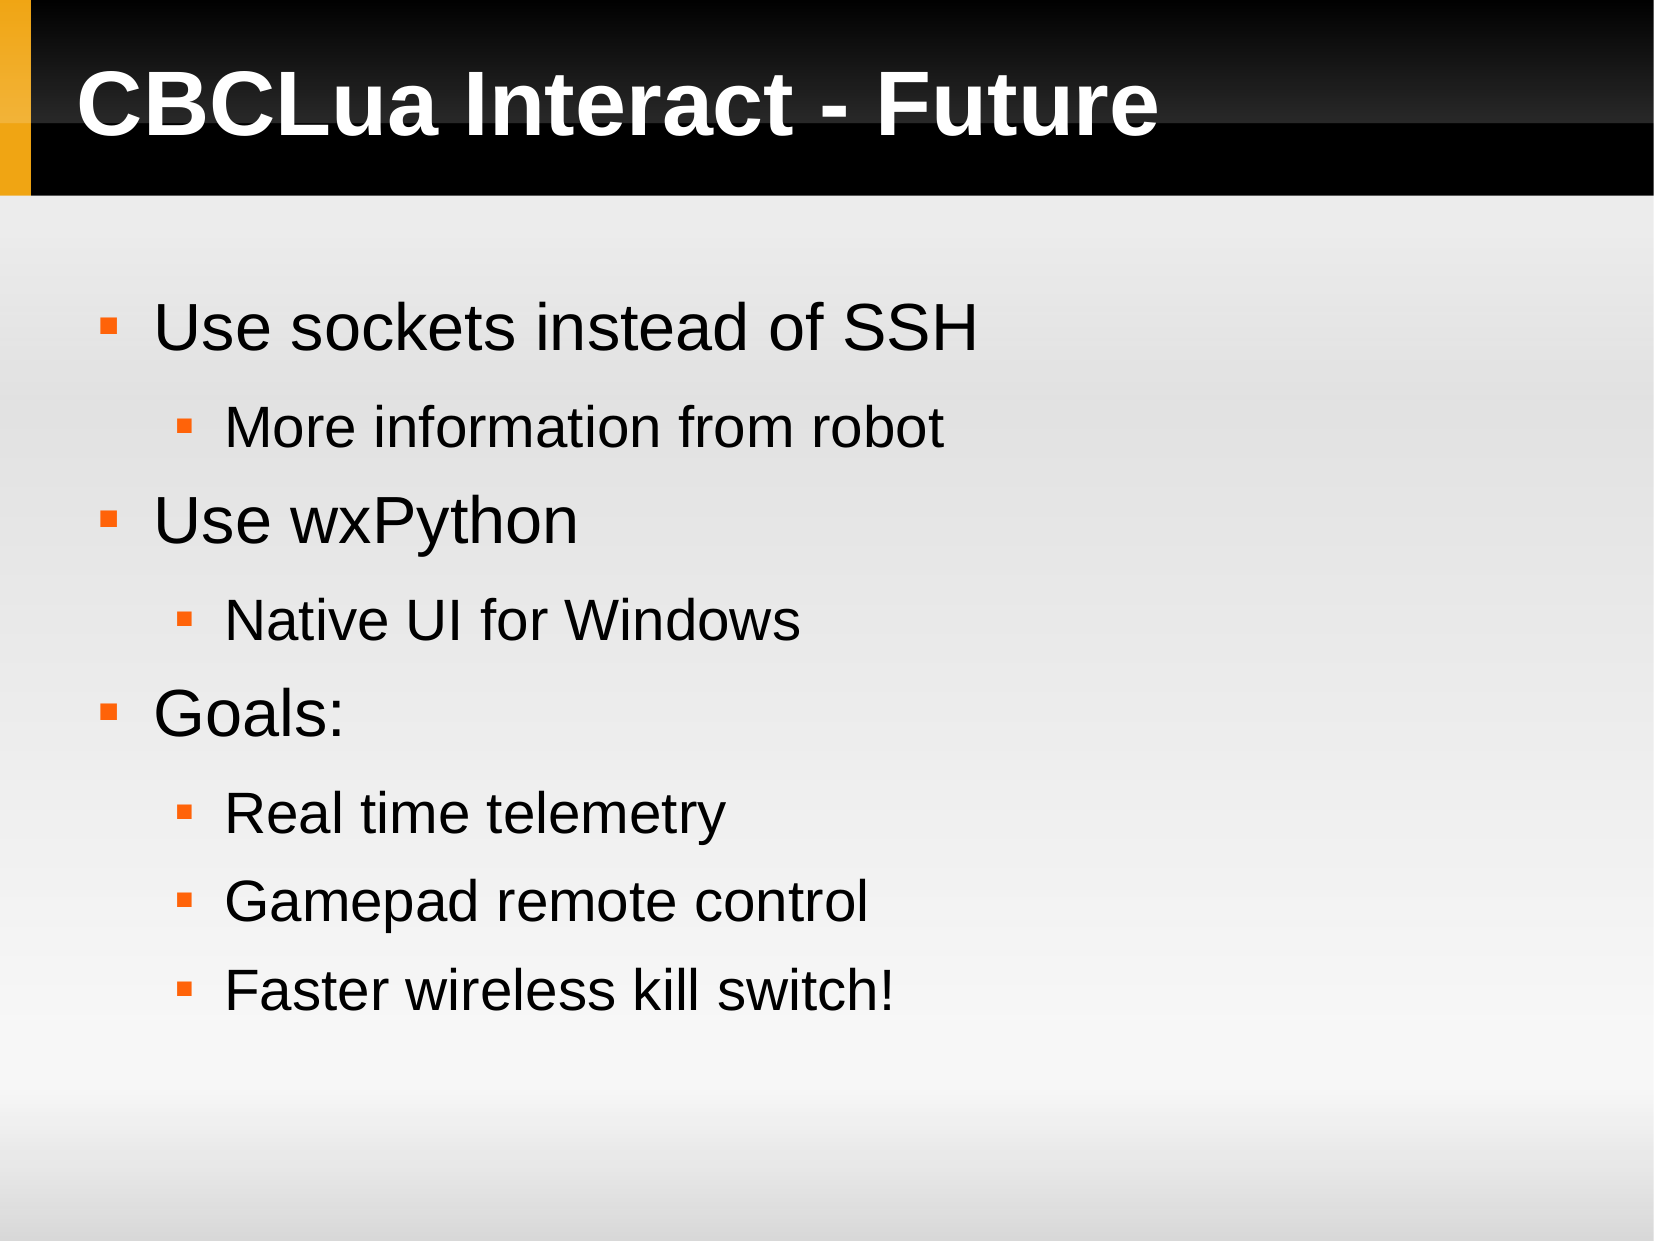

# CBCLua Interact - Future
Use sockets instead of SSH
More information from robot
Use wxPython
Native UI for Windows
Goals:
Real time telemetry
Gamepad remote control
Faster wireless kill switch!